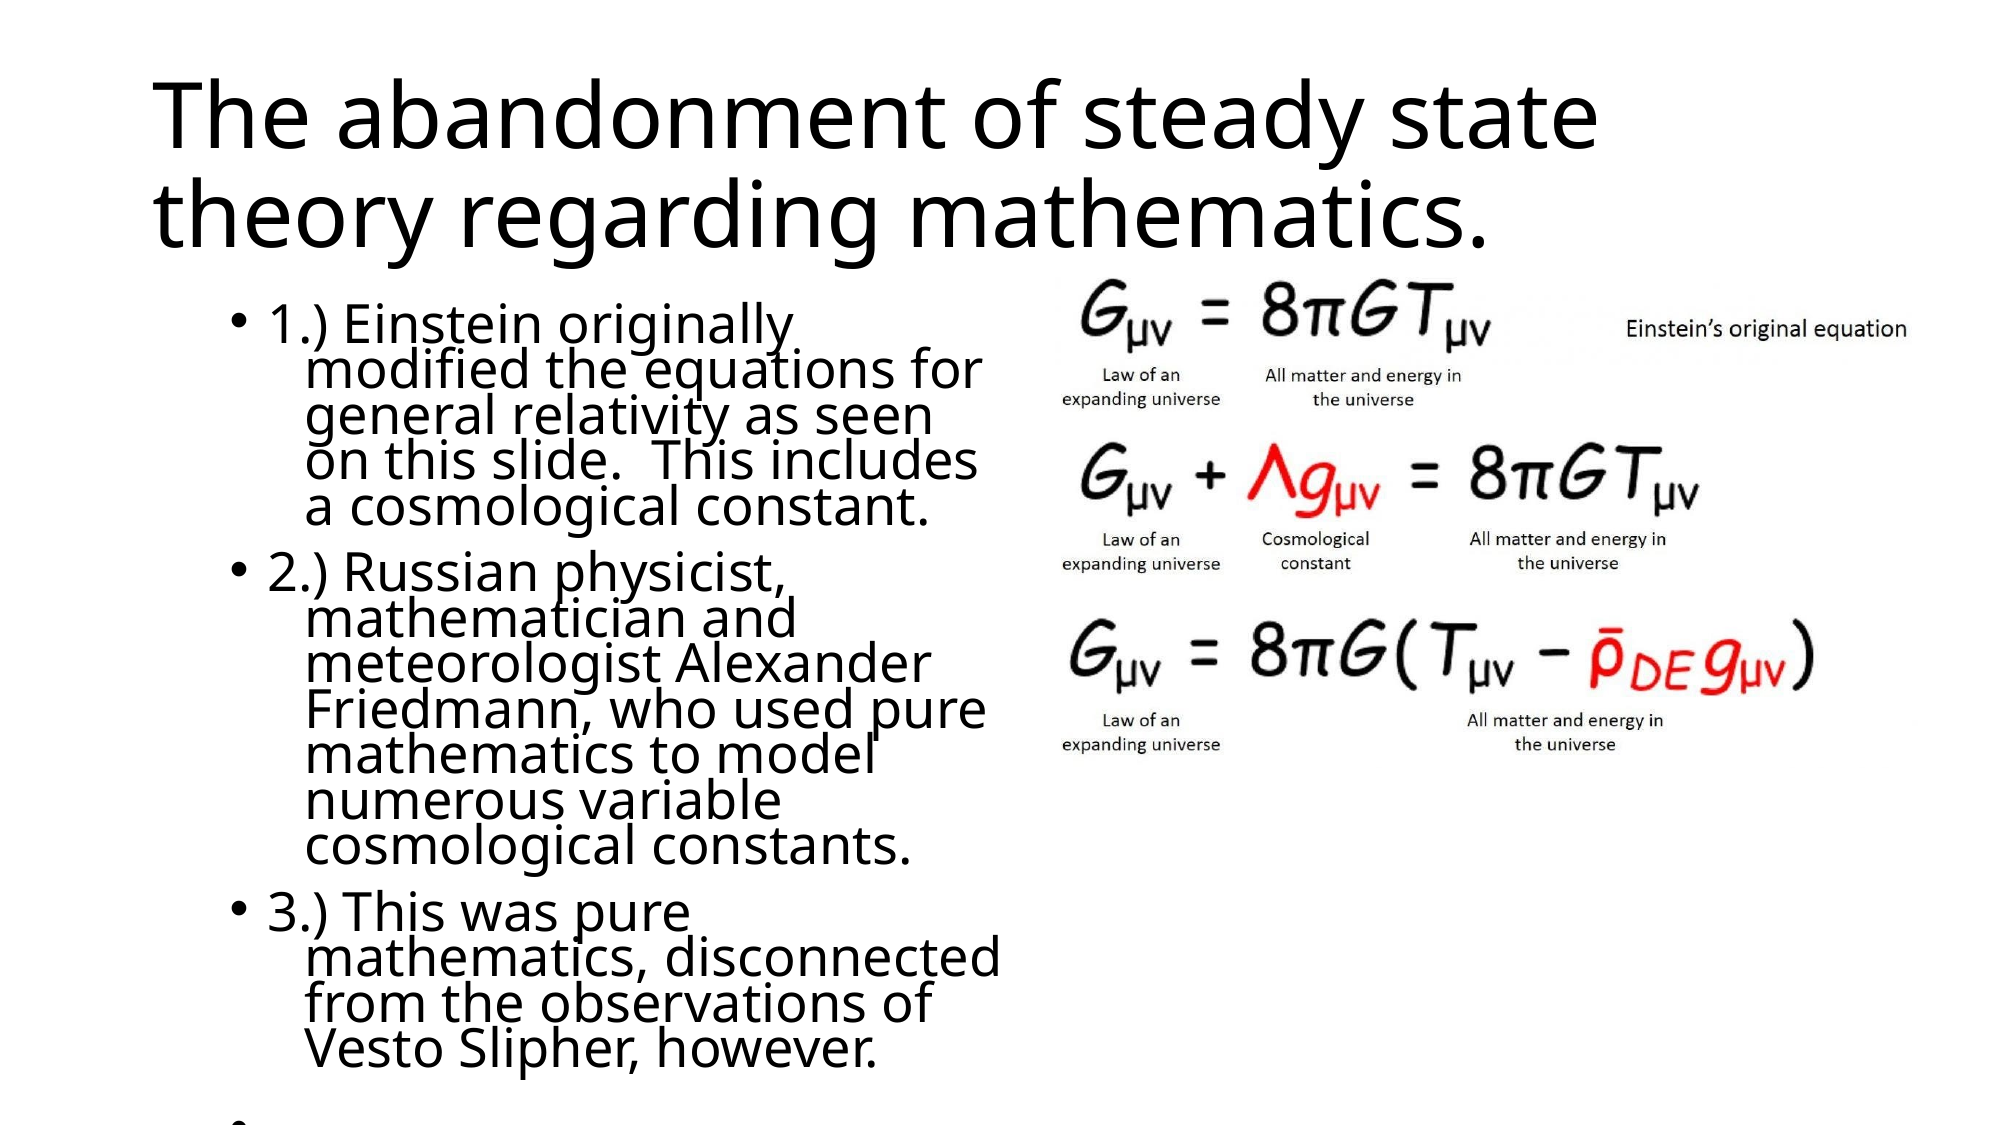

# The abandonment of steady state theory regarding mathematics.
1.) Einstein originally modified the equations for general relativity as seen on this slide. This includes a cosmological constant.
2.) Russian physicist, mathematician and meteorologist Alexander Friedmann, who used pure mathematics to model numerous variable cosmological constants.
3.) This was pure mathematics, disconnected from the observations of Vesto Slipher, however.